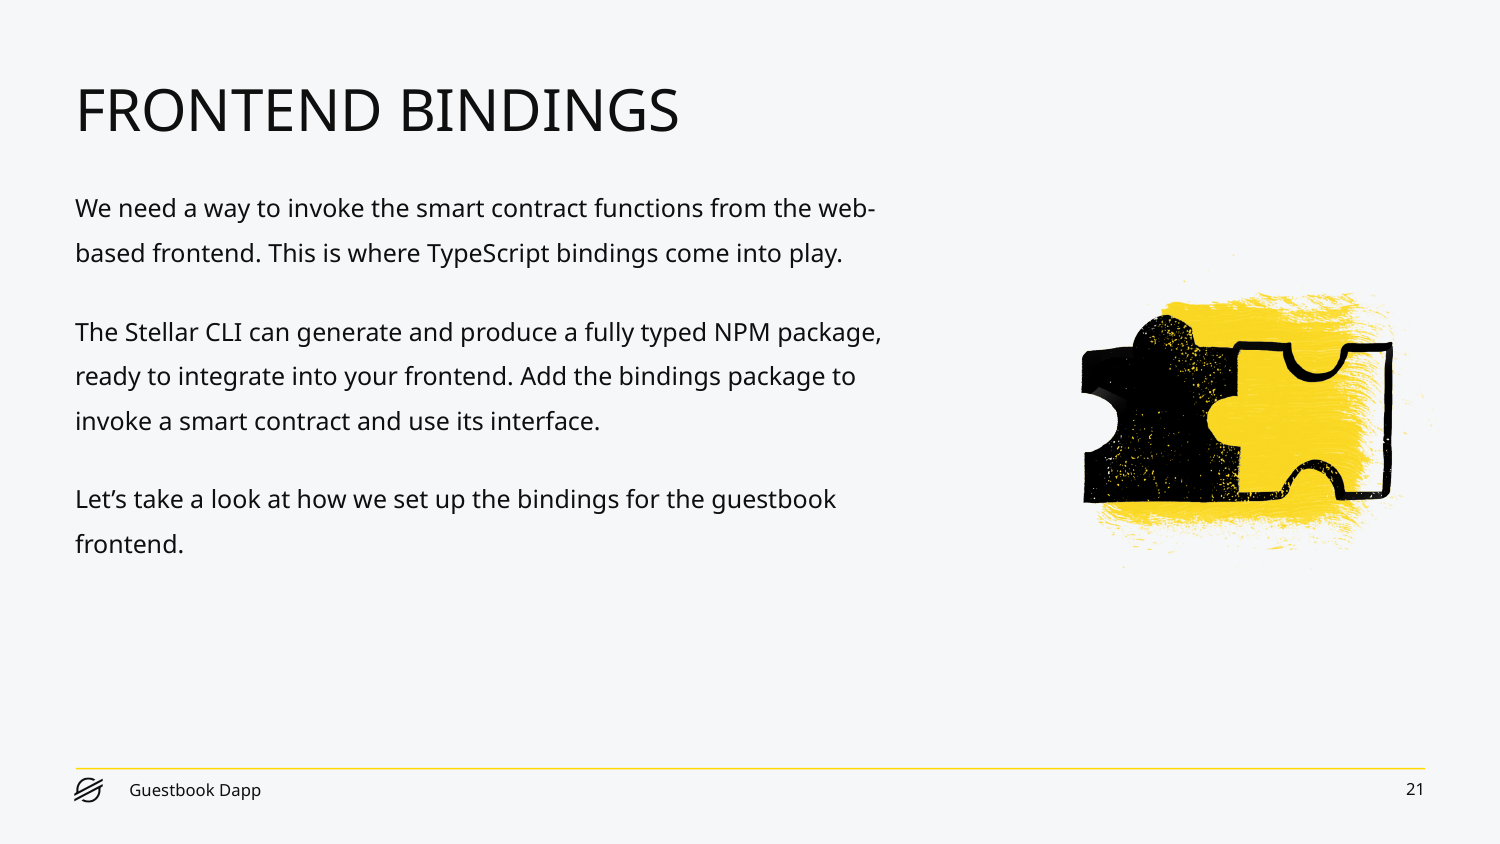

# FRONTEND BINDINGS
We need a way to invoke the smart contract functions from the web-based frontend. This is where TypeScript bindings come into play.
The Stellar CLI can generate and produce a fully typed NPM package, ready to integrate into your frontend. Add the bindings package to invoke a smart contract and use its interface.
Let’s take a look at how we set up the bindings for the guestbook frontend.
Guestbook Dapp